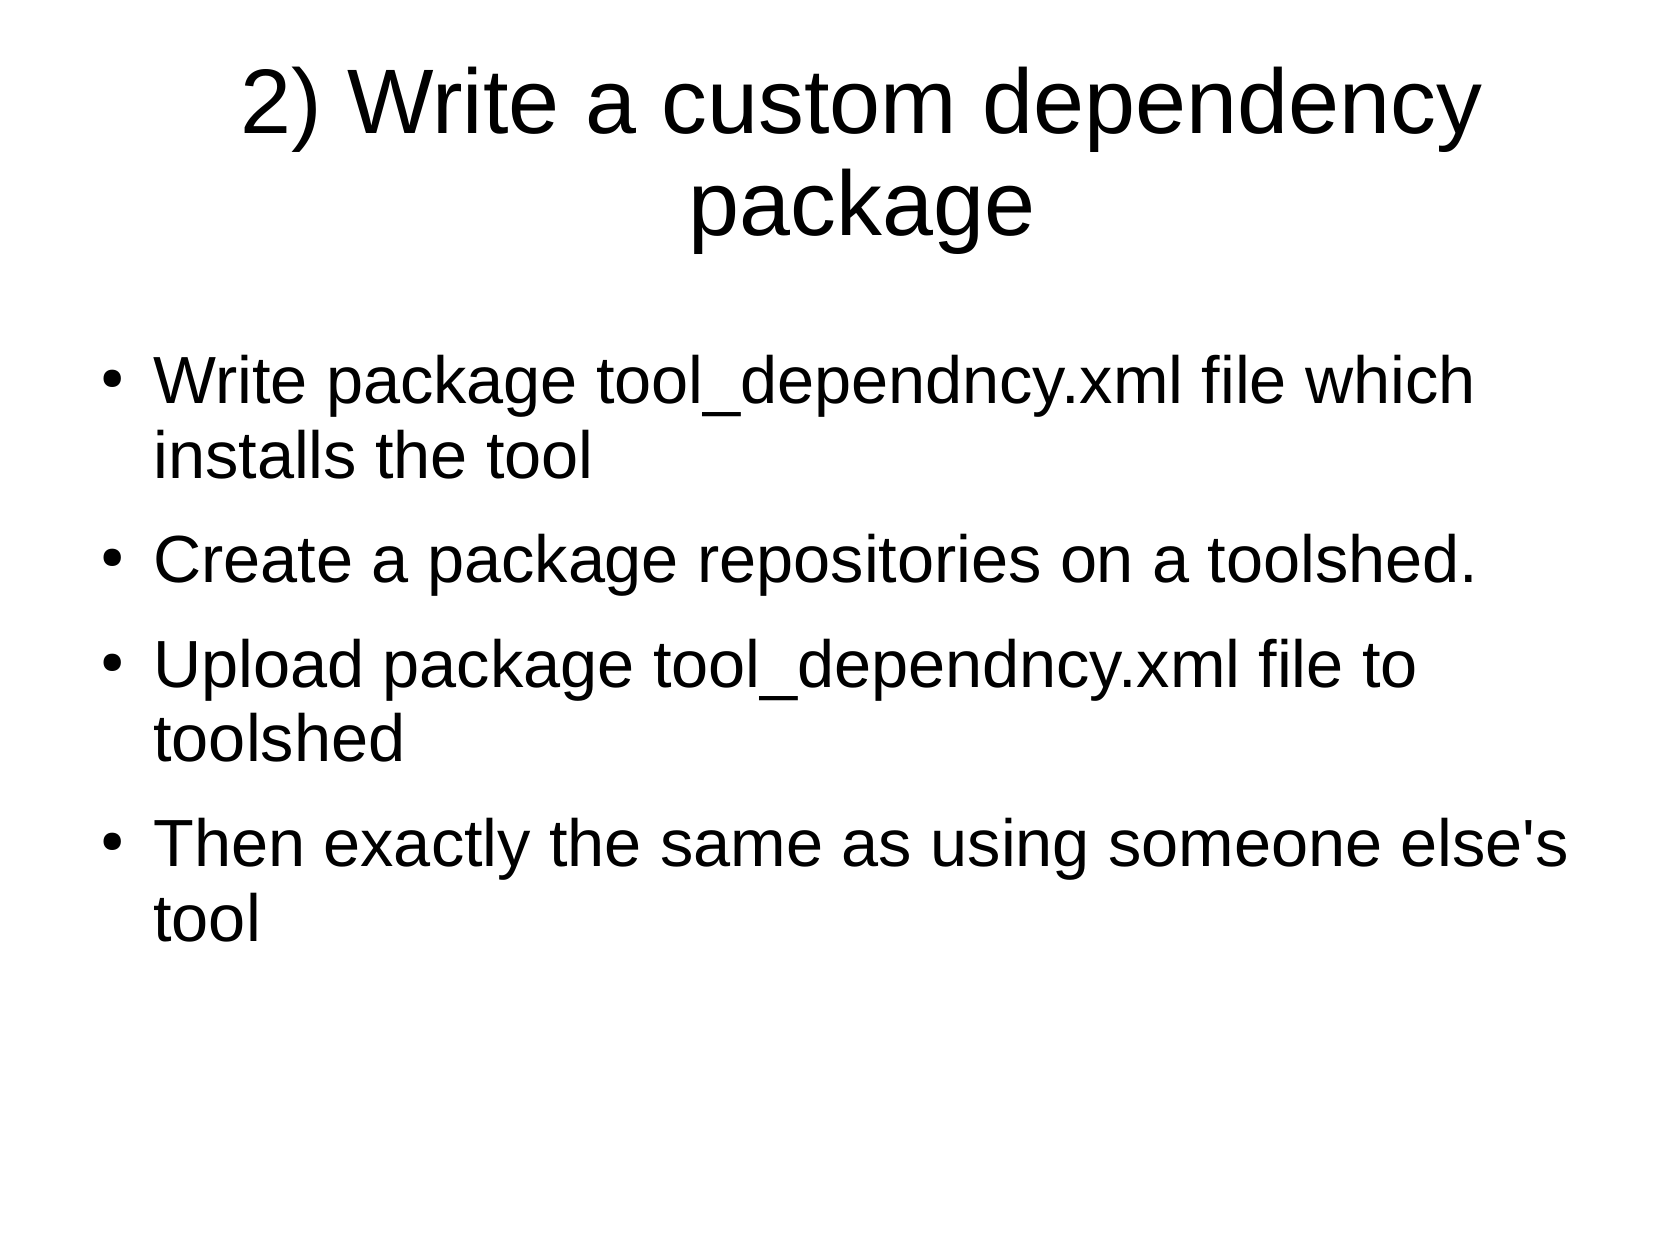

# 2) Write a custom dependency package
Write package tool_dependncy.xml file which installs the tool
Create a package repositories on a toolshed.
Upload package tool_dependncy.xml file to toolshed
Then exactly the same as using someone else's tool